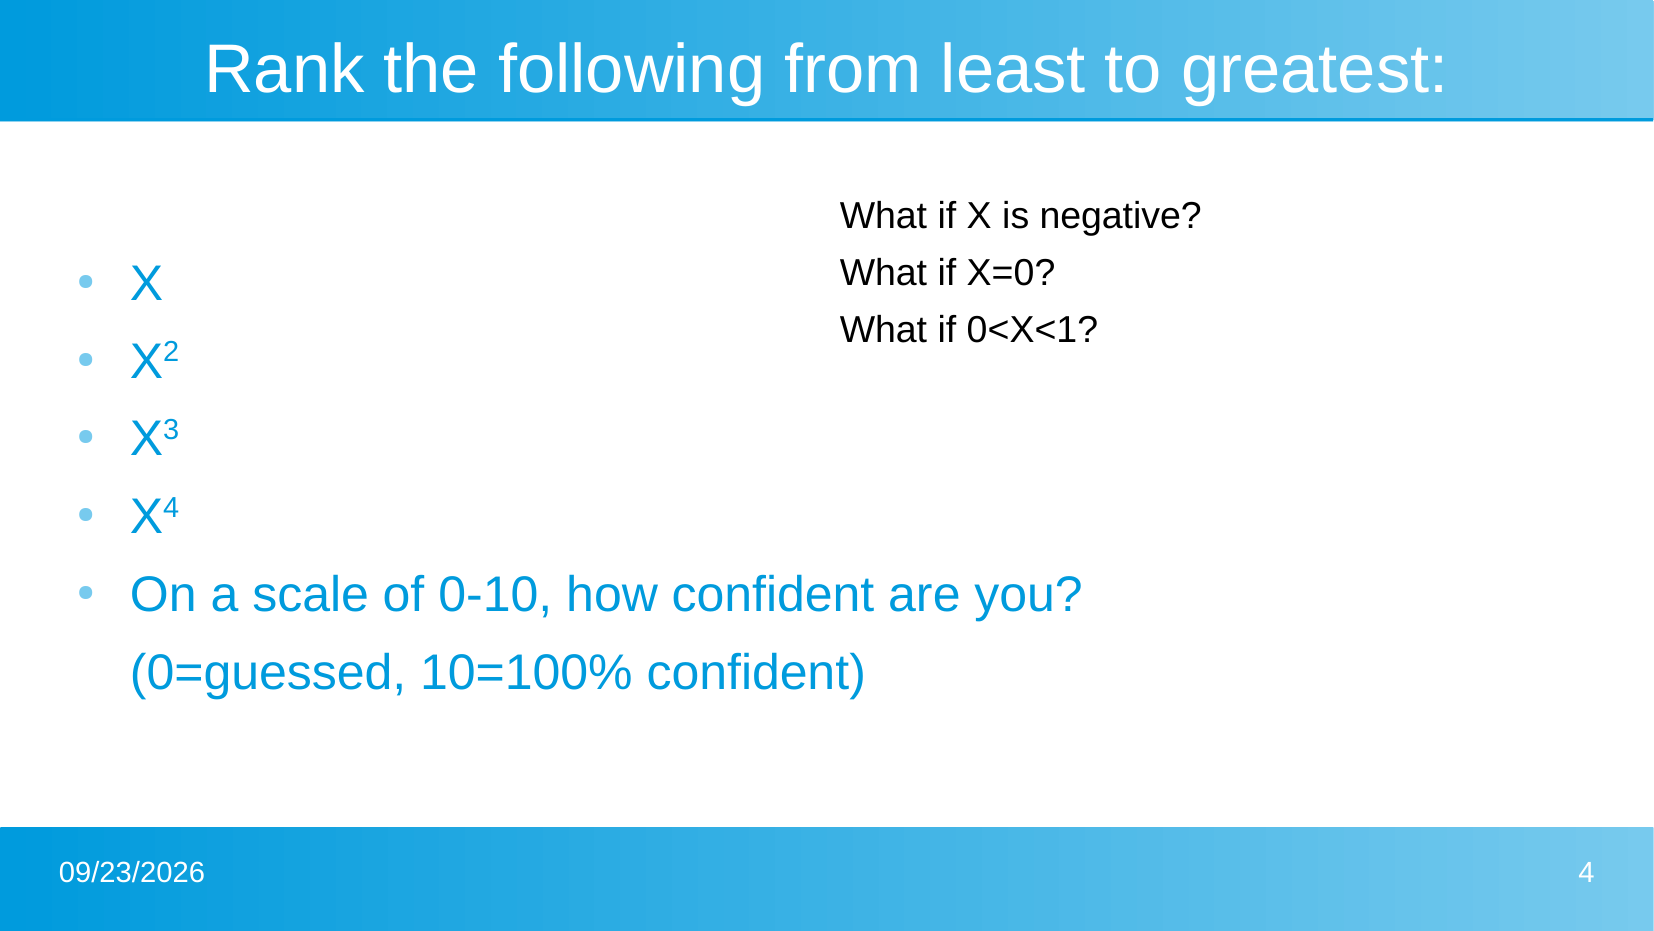

# Rank the following from least to greatest:
X
X2
X3
X4
On a scale of 0-10, how confident are you?
(0=guessed, 10=100% confident)
What if X is negative?
What if X=0?
What if 0<X<1?
4